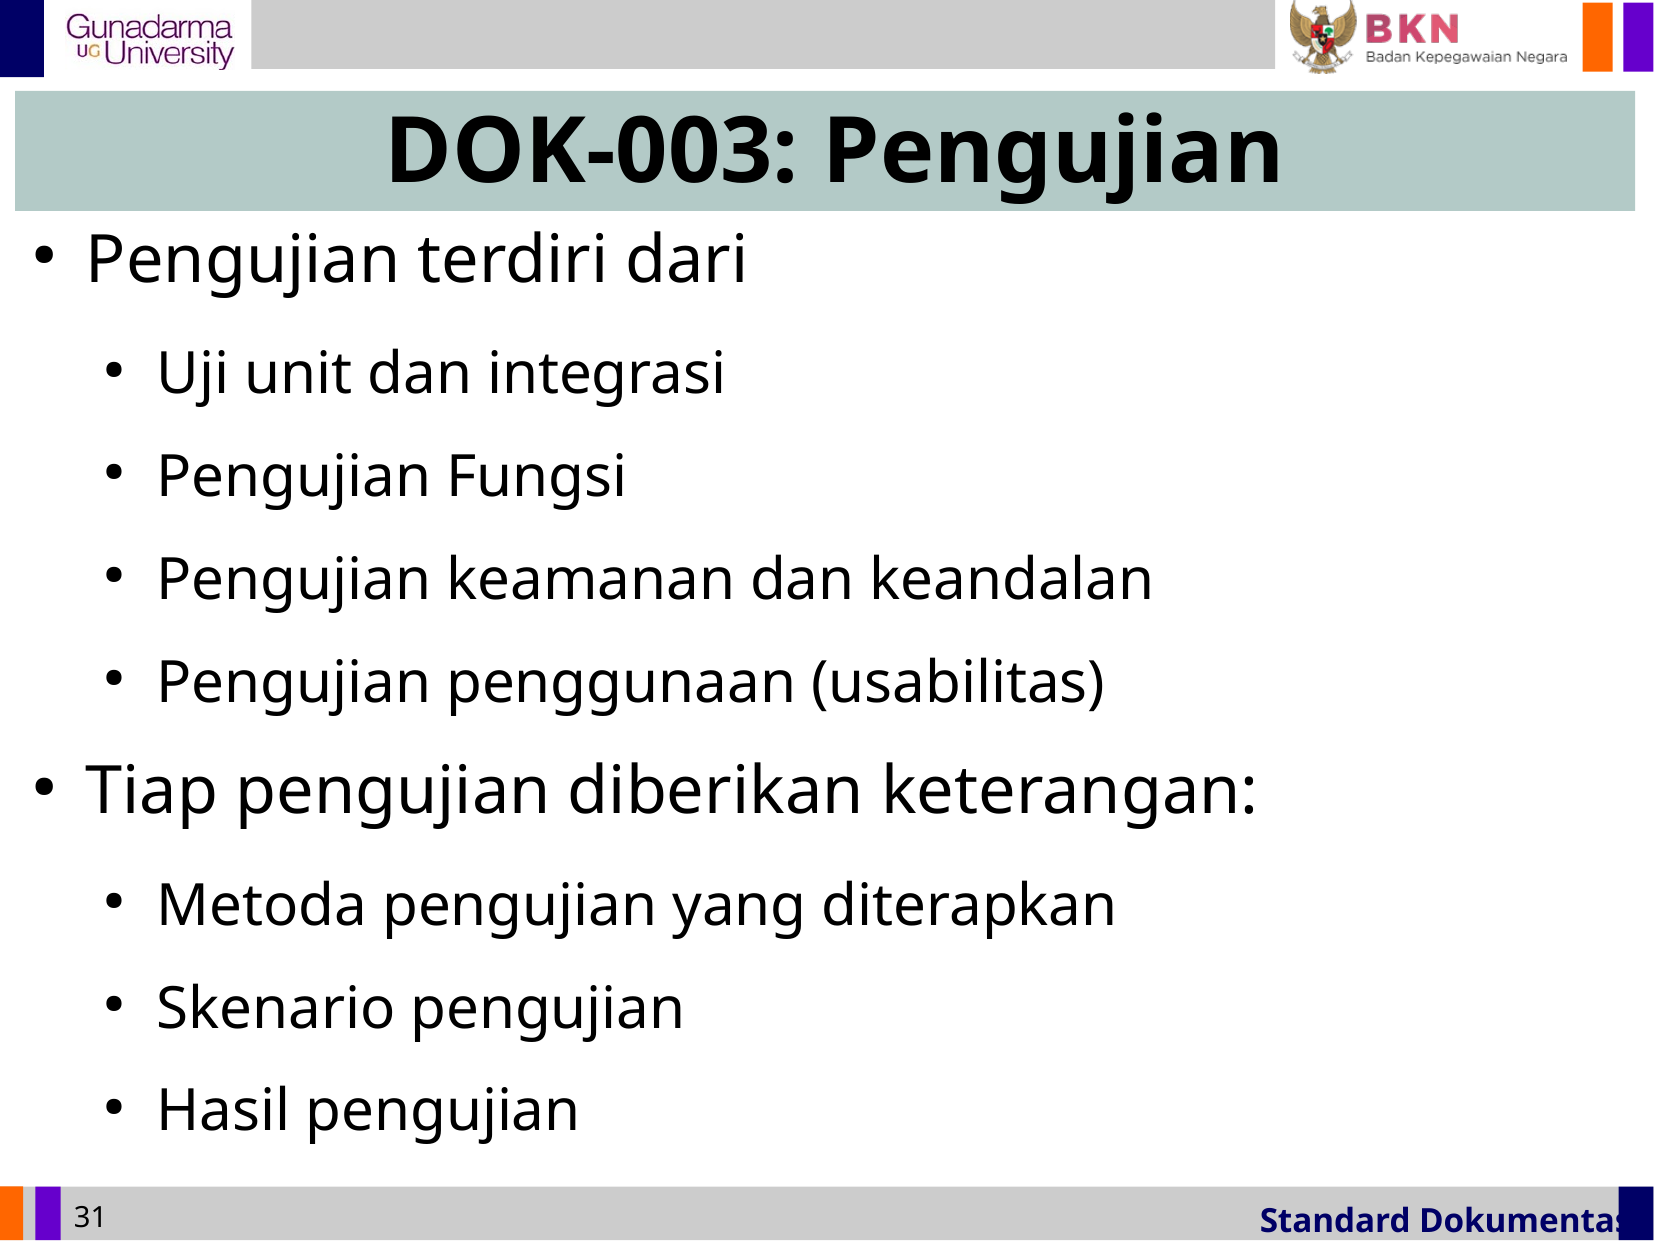

# DOK-003: Pengujian
Pengujian terdiri dari
Uji unit dan integrasi
Pengujian Fungsi
Pengujian keamanan dan keandalan
Pengujian penggunaan (usabilitas)
Tiap pengujian diberikan keterangan:
Metoda pengujian yang diterapkan
Skenario pengujian
Hasil pengujian